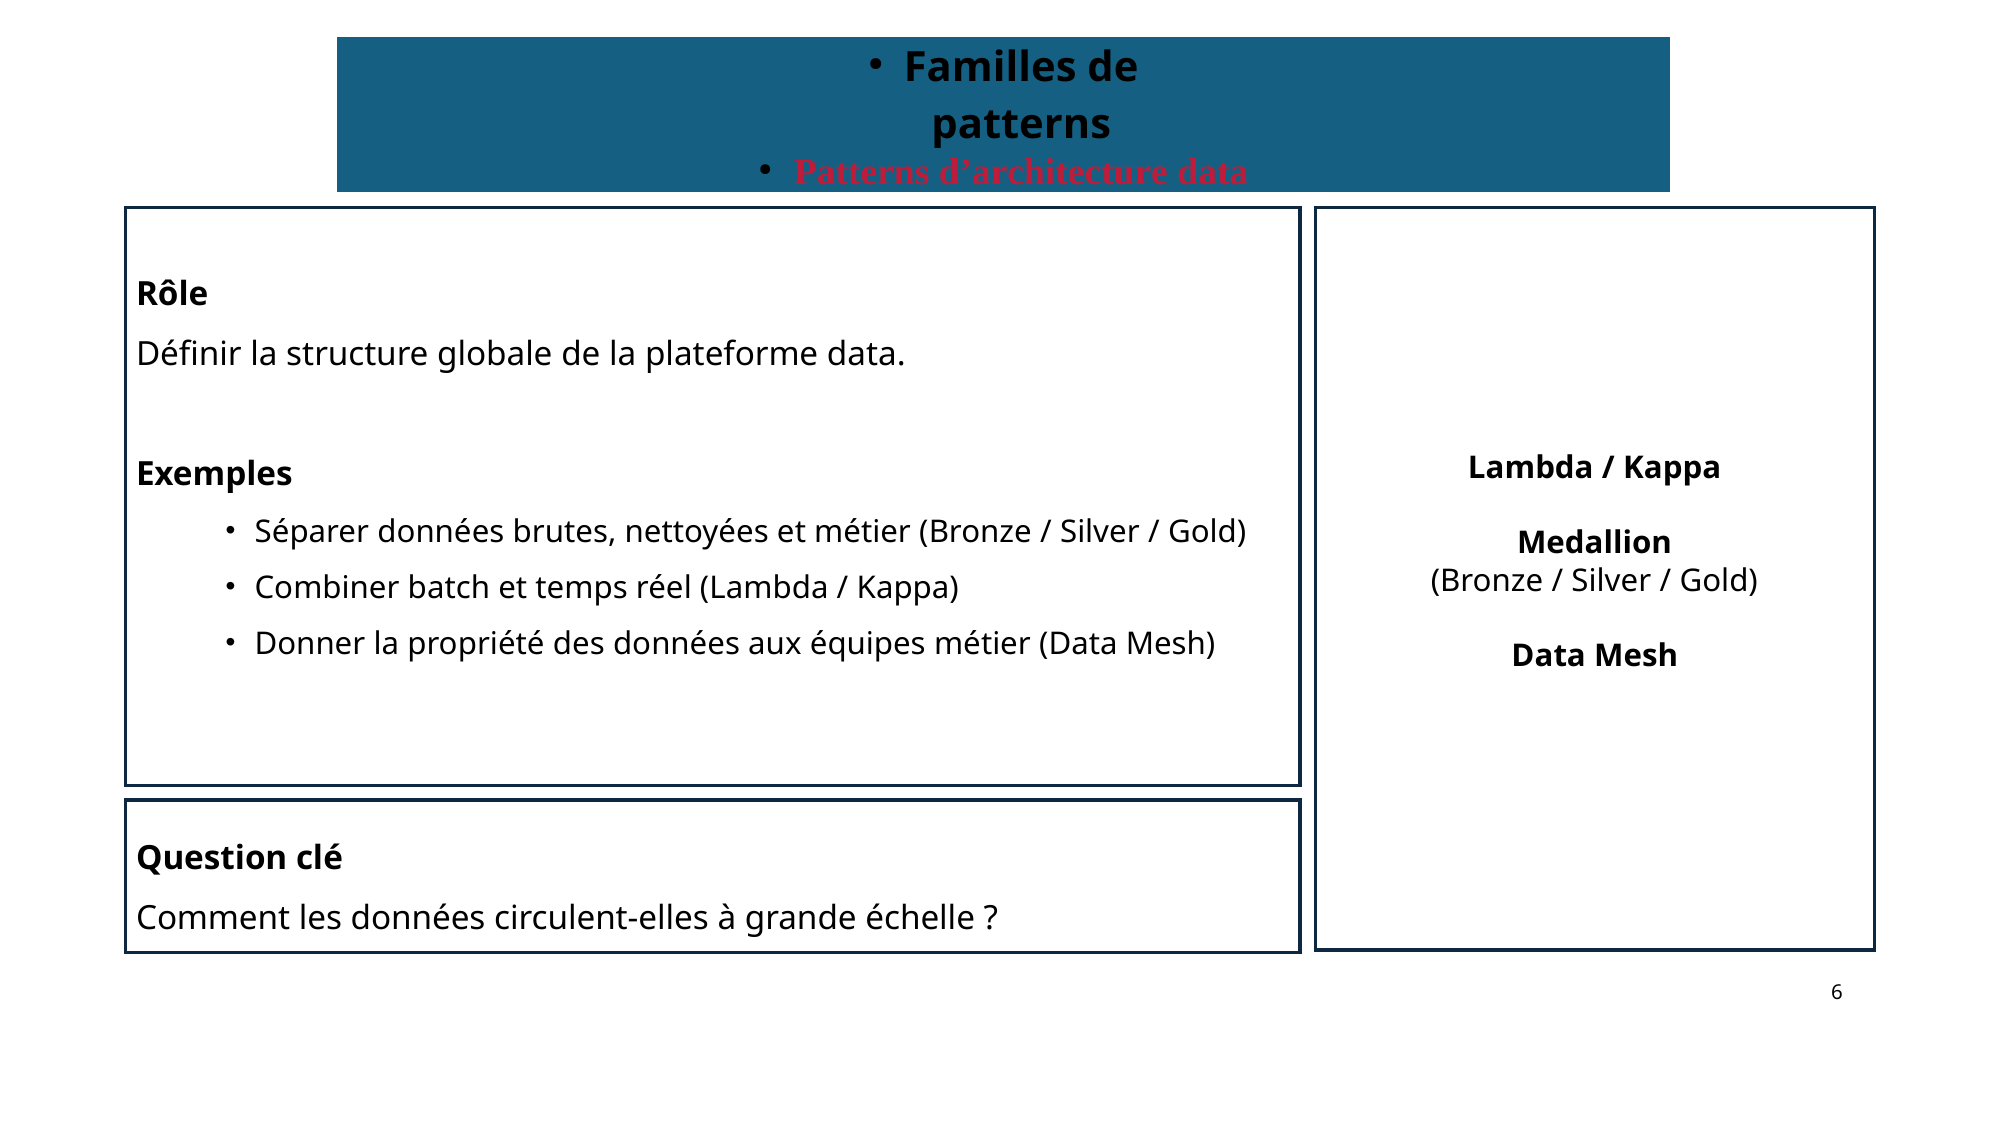

| | Familles de patterns | |
| --- | --- | --- |
| Patterns d’architecture data | | |
#
Rôle
Définir la structure globale de la plateforme data.
Exemples
Séparer données brutes, nettoyées et métier (Bronze / Silver / Gold)
Combiner batch et temps réel (Lambda / Kappa)
Donner la propriété des données aux équipes métier (Data Mesh)
Lambda / Kappa
Medallion
(Bronze / Silver / Gold)
Data Mesh
Question clé
Comment les données circulent-elles à grande échelle ?